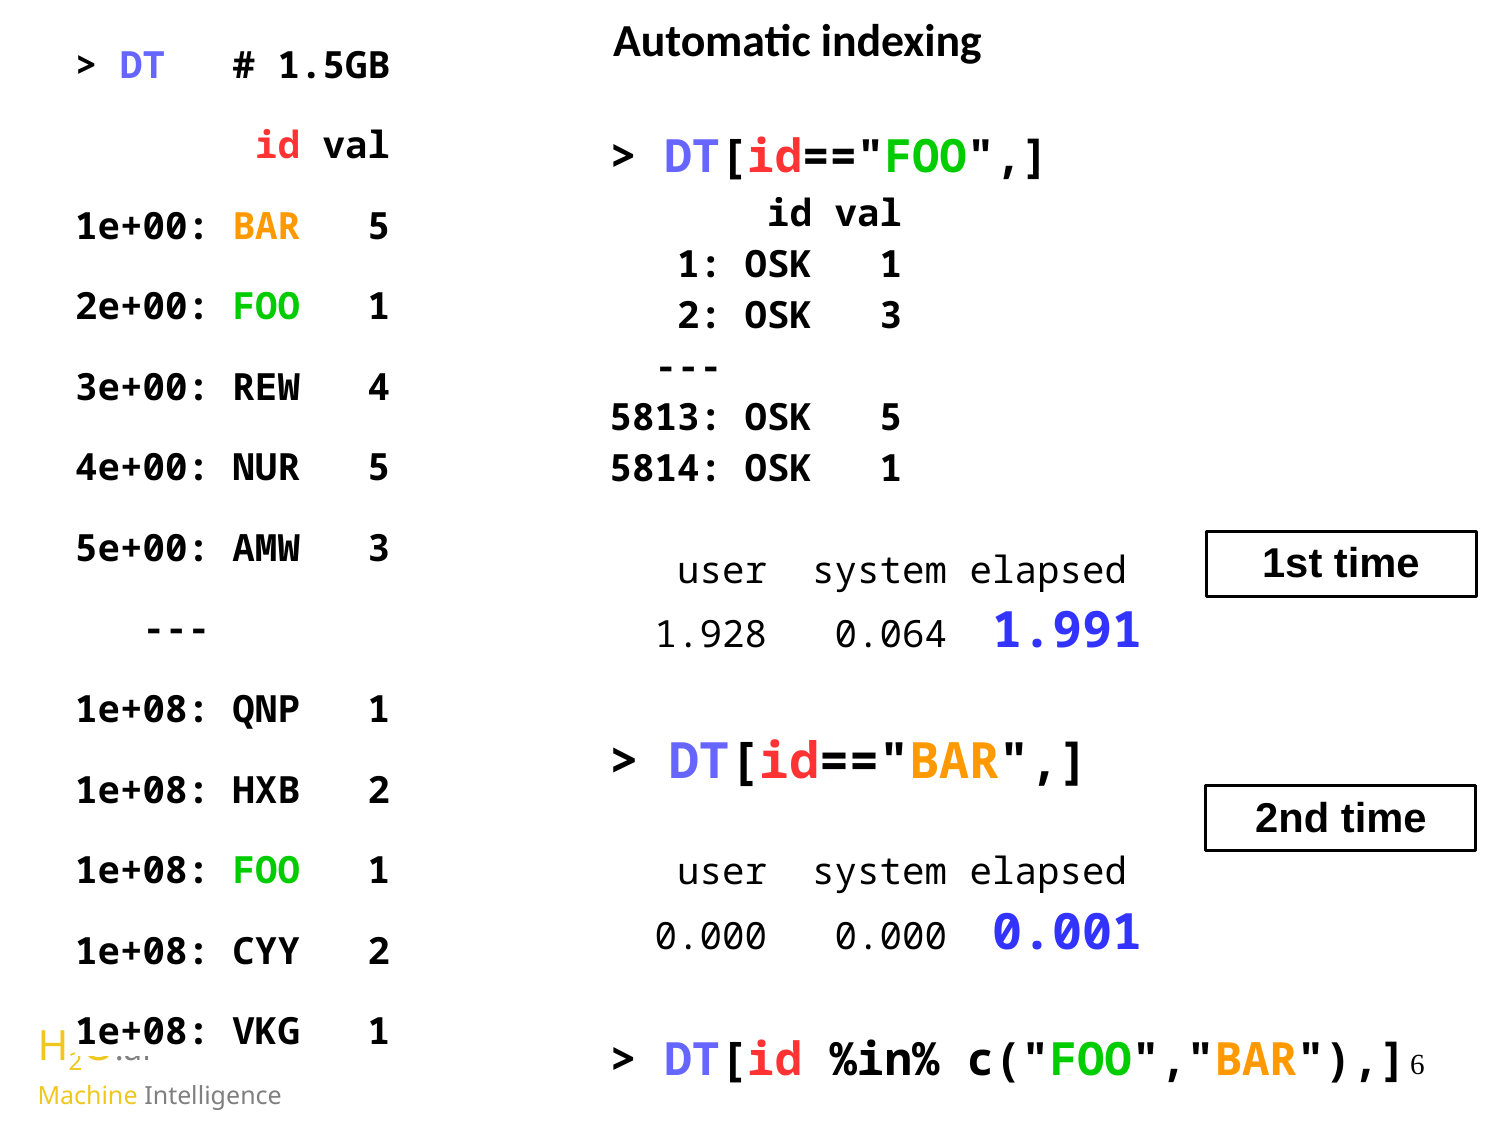

Automatic indexing
# > DT # 1.5GB
 id val
1e+00: BAR 5
2e+00: FOO 1
3e+00: REW 4
4e+00: NUR 5
5e+00: AMW 3
 ---
1e+08: QNP 1
1e+08: HXB 2
1e+08: FOO 1
1e+08: CYY 2
1e+08: VKG 1
> DT[id=="FOO",]
 id val
 1: OSK 1
 2: OSK 3
 ---
5813: OSK 5
5814: OSK 1
 user system elapsed
 1.928 0.064 1.991
> DT[id=="BAR",]
 user system elapsed
 0.000 0.000 0.001
> DT[id %in% c("FOO","BAR"),]
 user system elapsed
 0.000 0.000 0.001
1st time
2nd time
6